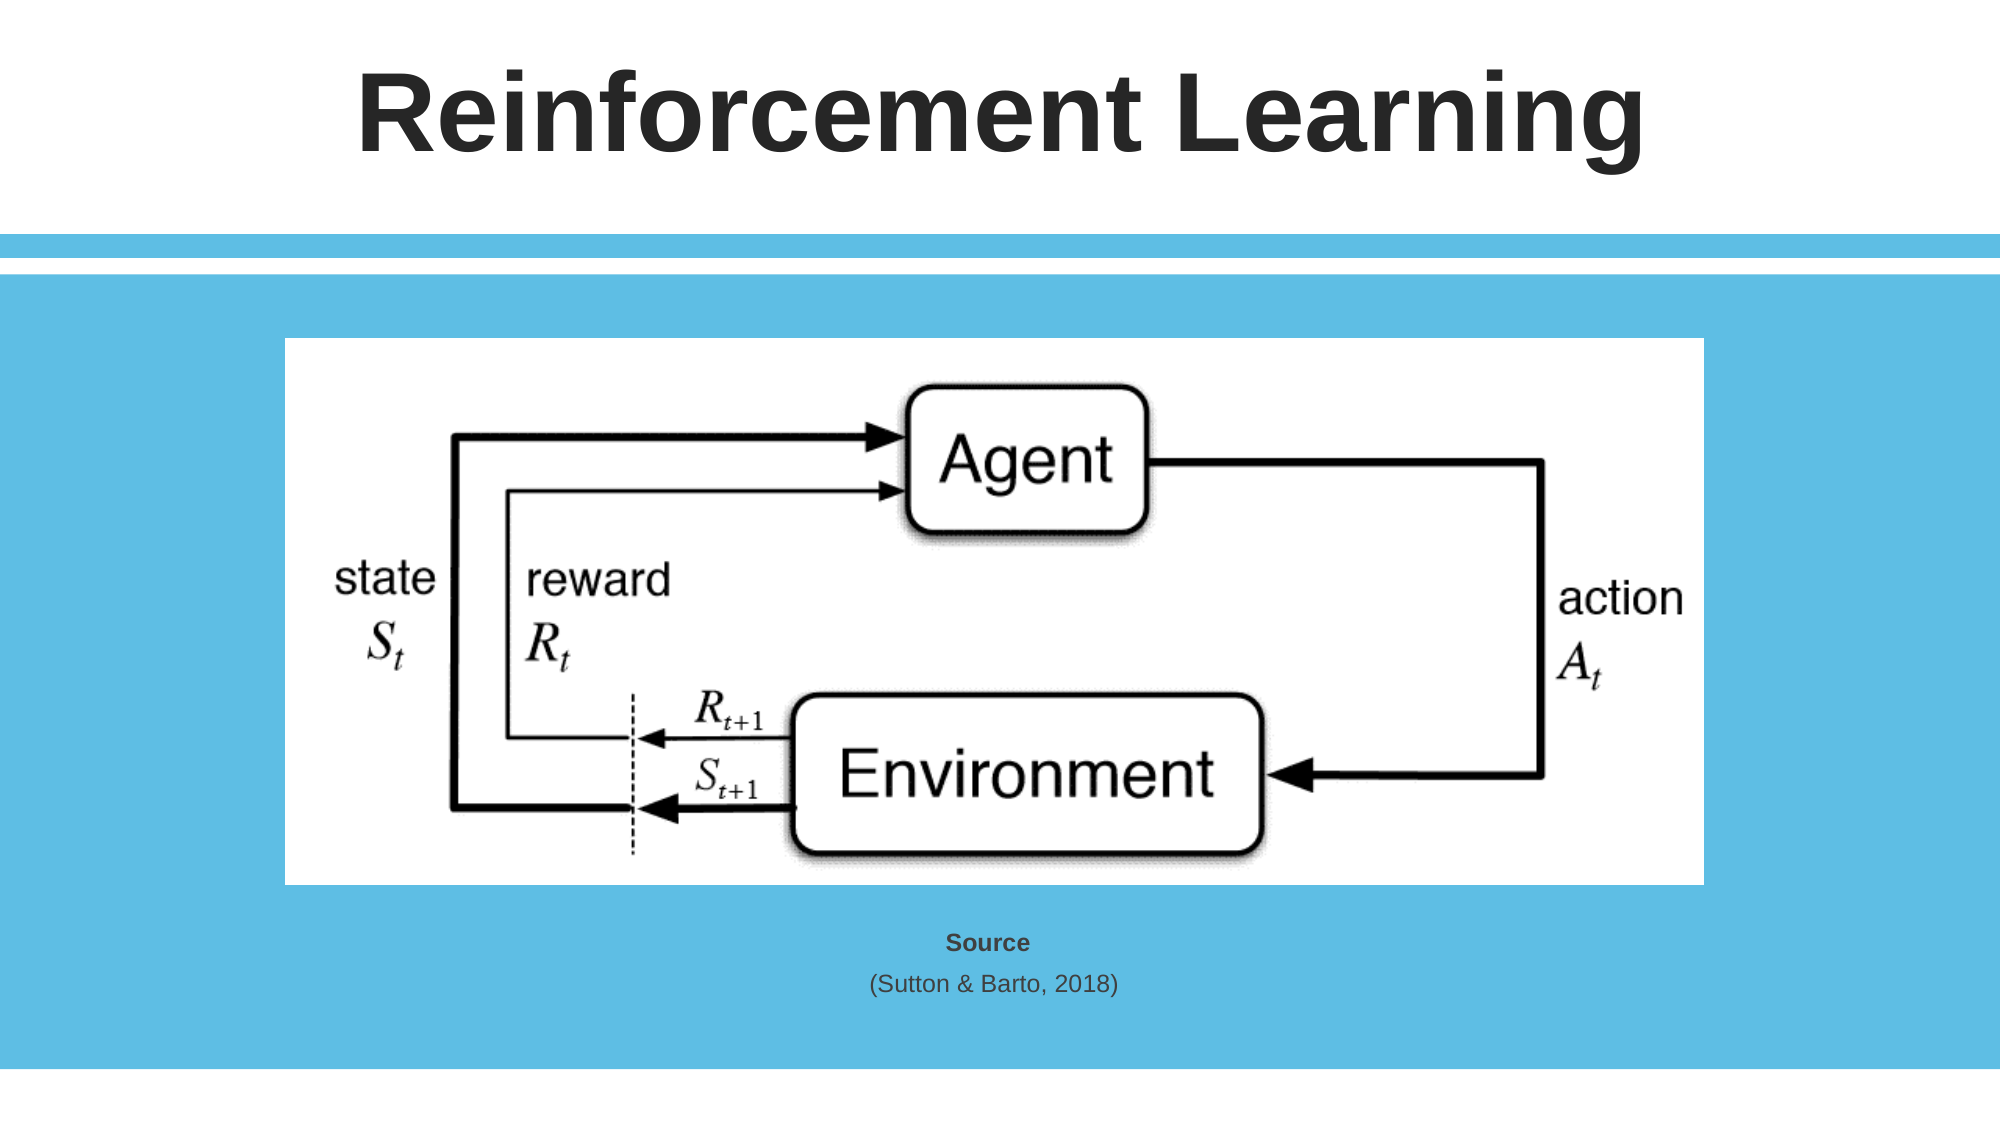

# Reinforcement Learning
Source
(Sutton & Barto, 2018)